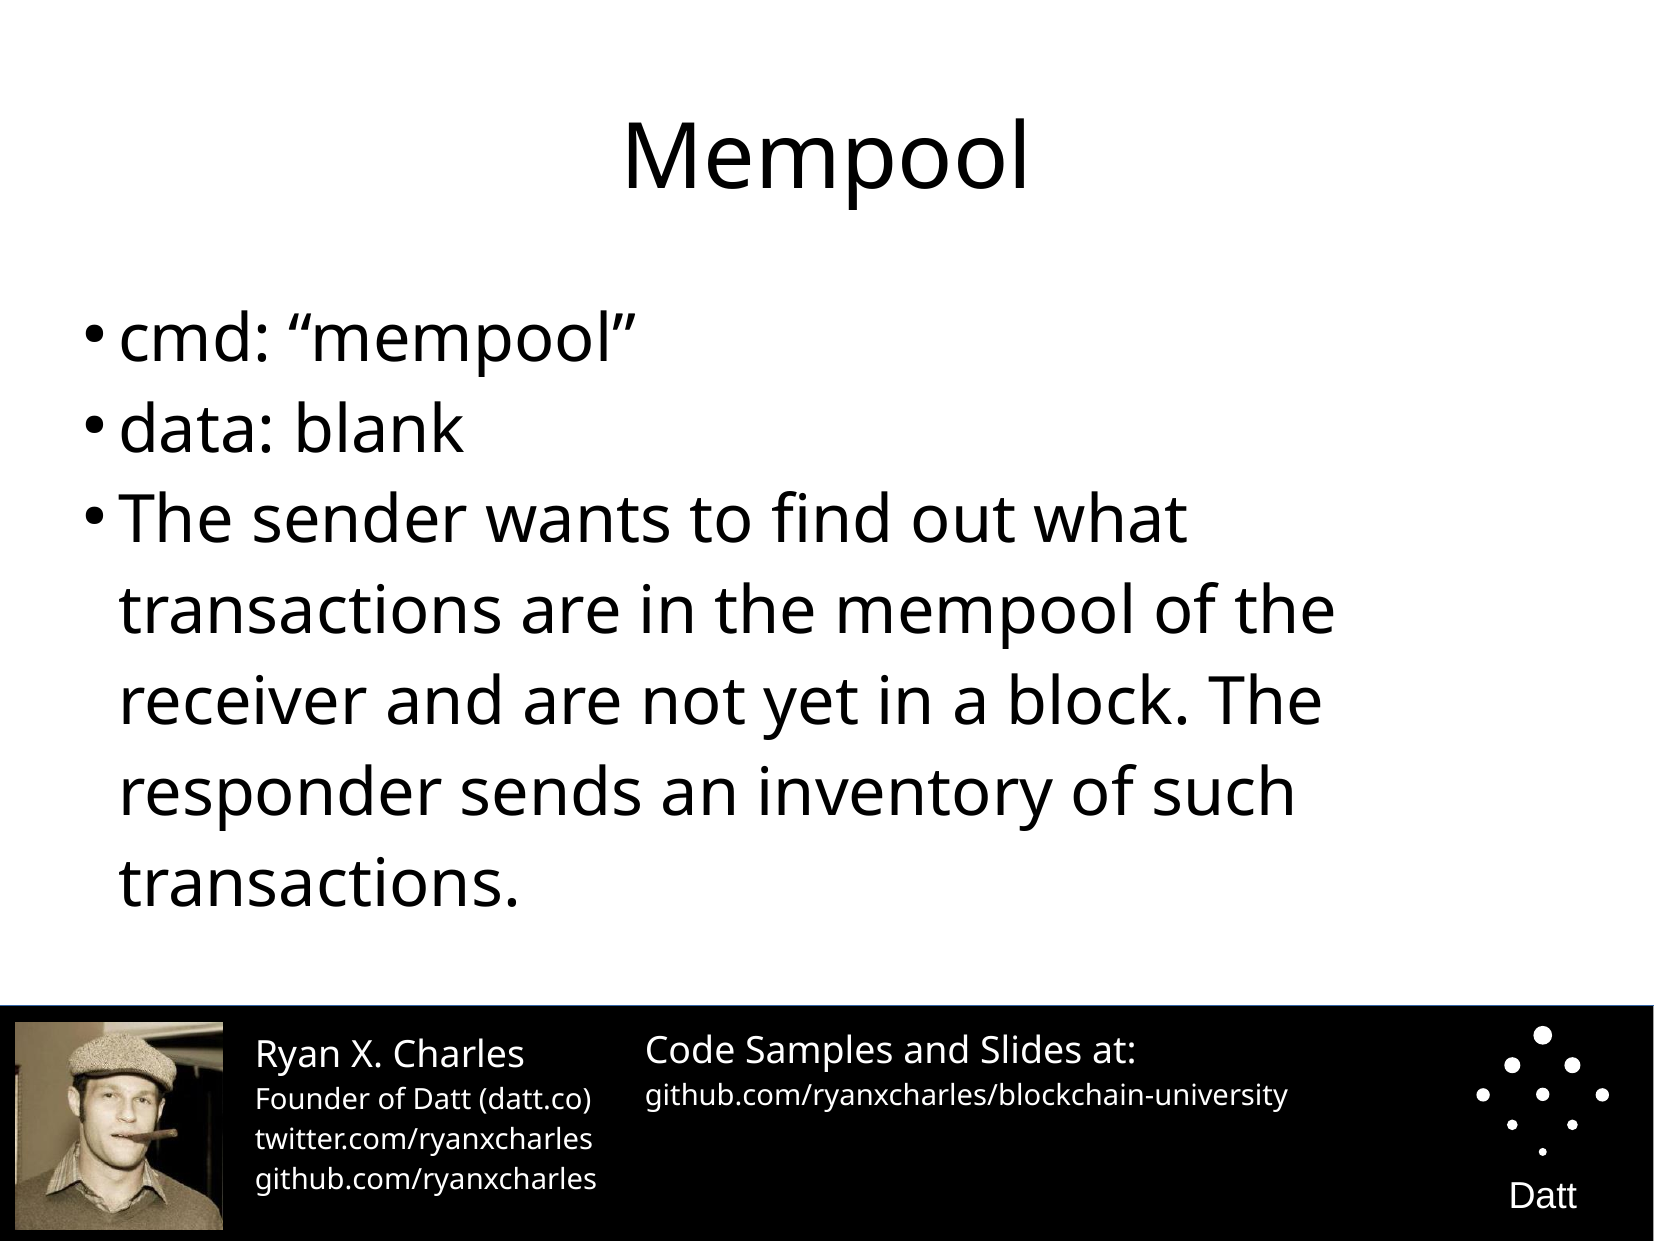

# Mempool
cmd: “mempool”
data: blank
The sender wants to find out what transactions are in the mempool of the receiver and are not yet in a block. The responder sends an inventory of such transactions.
Code Samples and Slides at:
github.com/ryanxcharles/blockchain-university
Ryan X. Charles
Founder of Datt (datt.co)
twitter.com/ryanxcharles
github.com/ryanxcharles
Datt